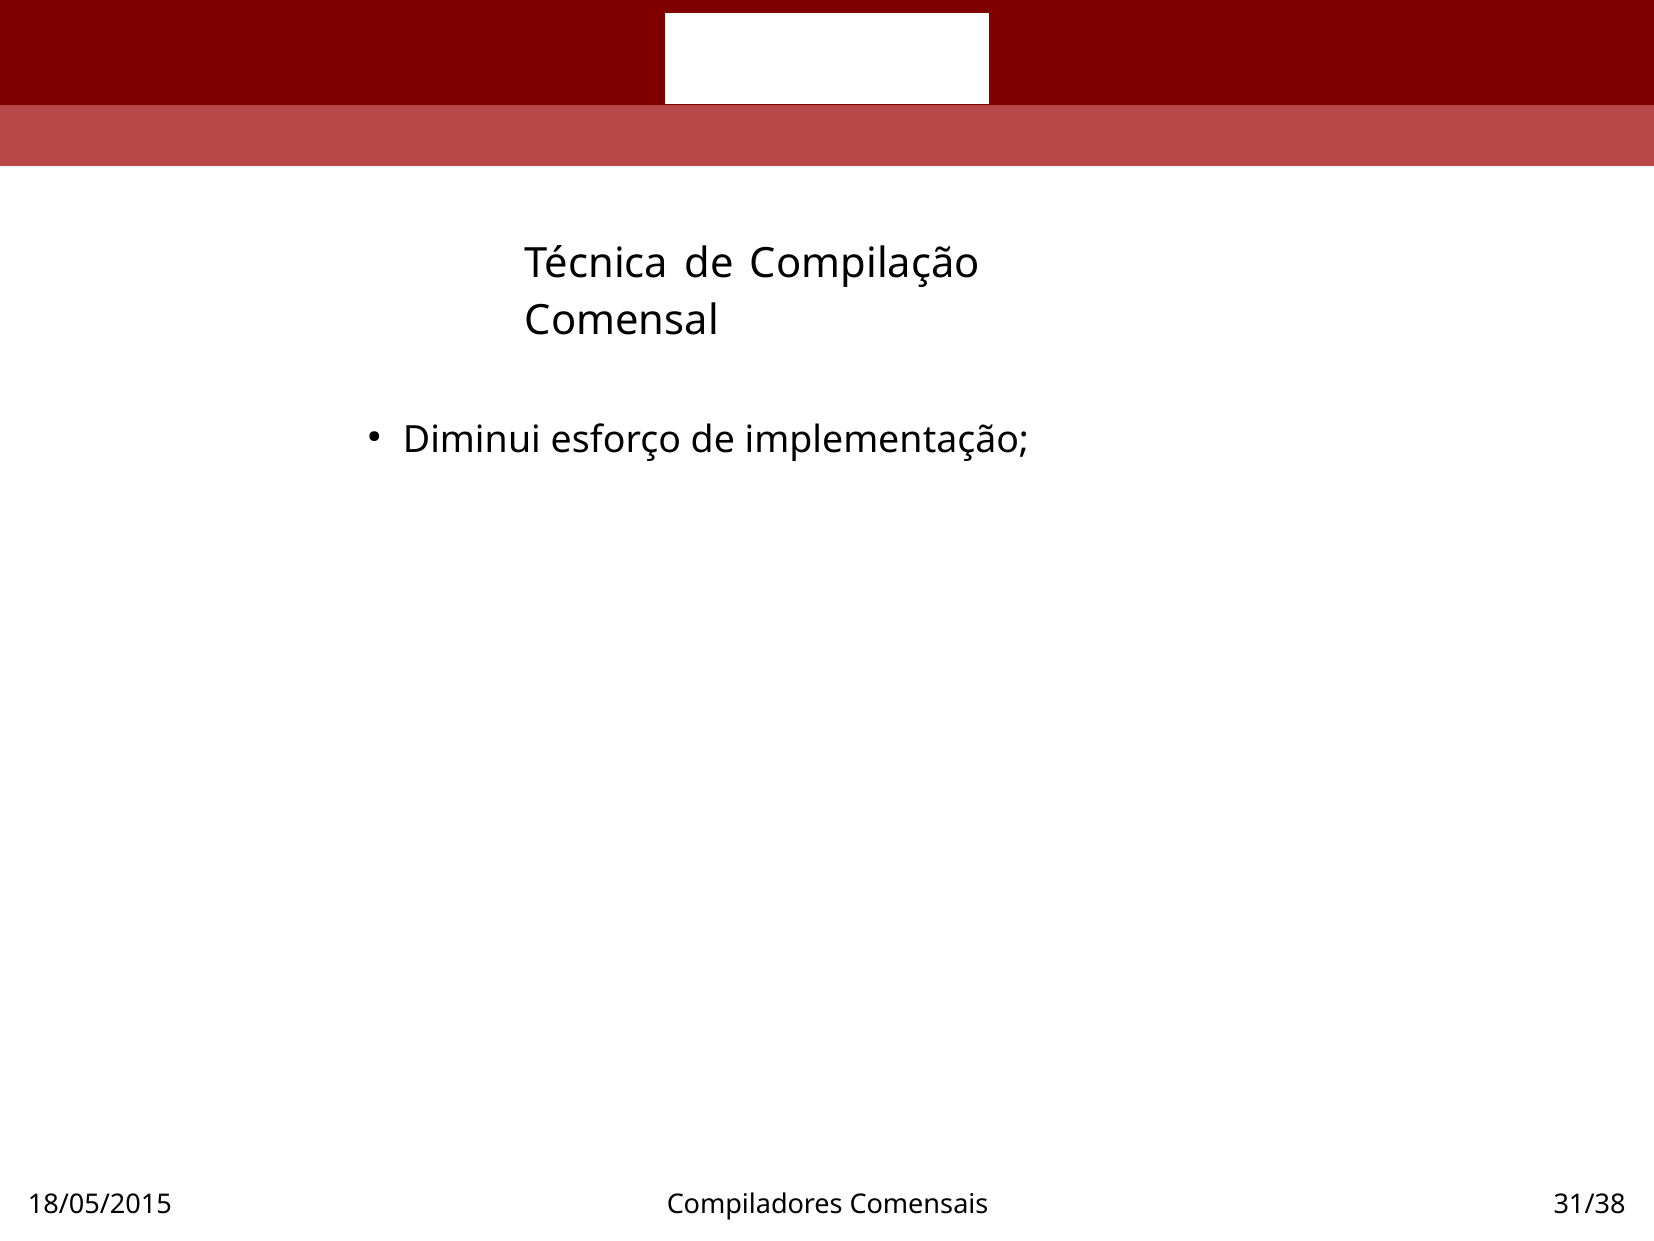

# Conclusão
Técnica de Compilação Comensal
Diminui esforço de implementação;
31